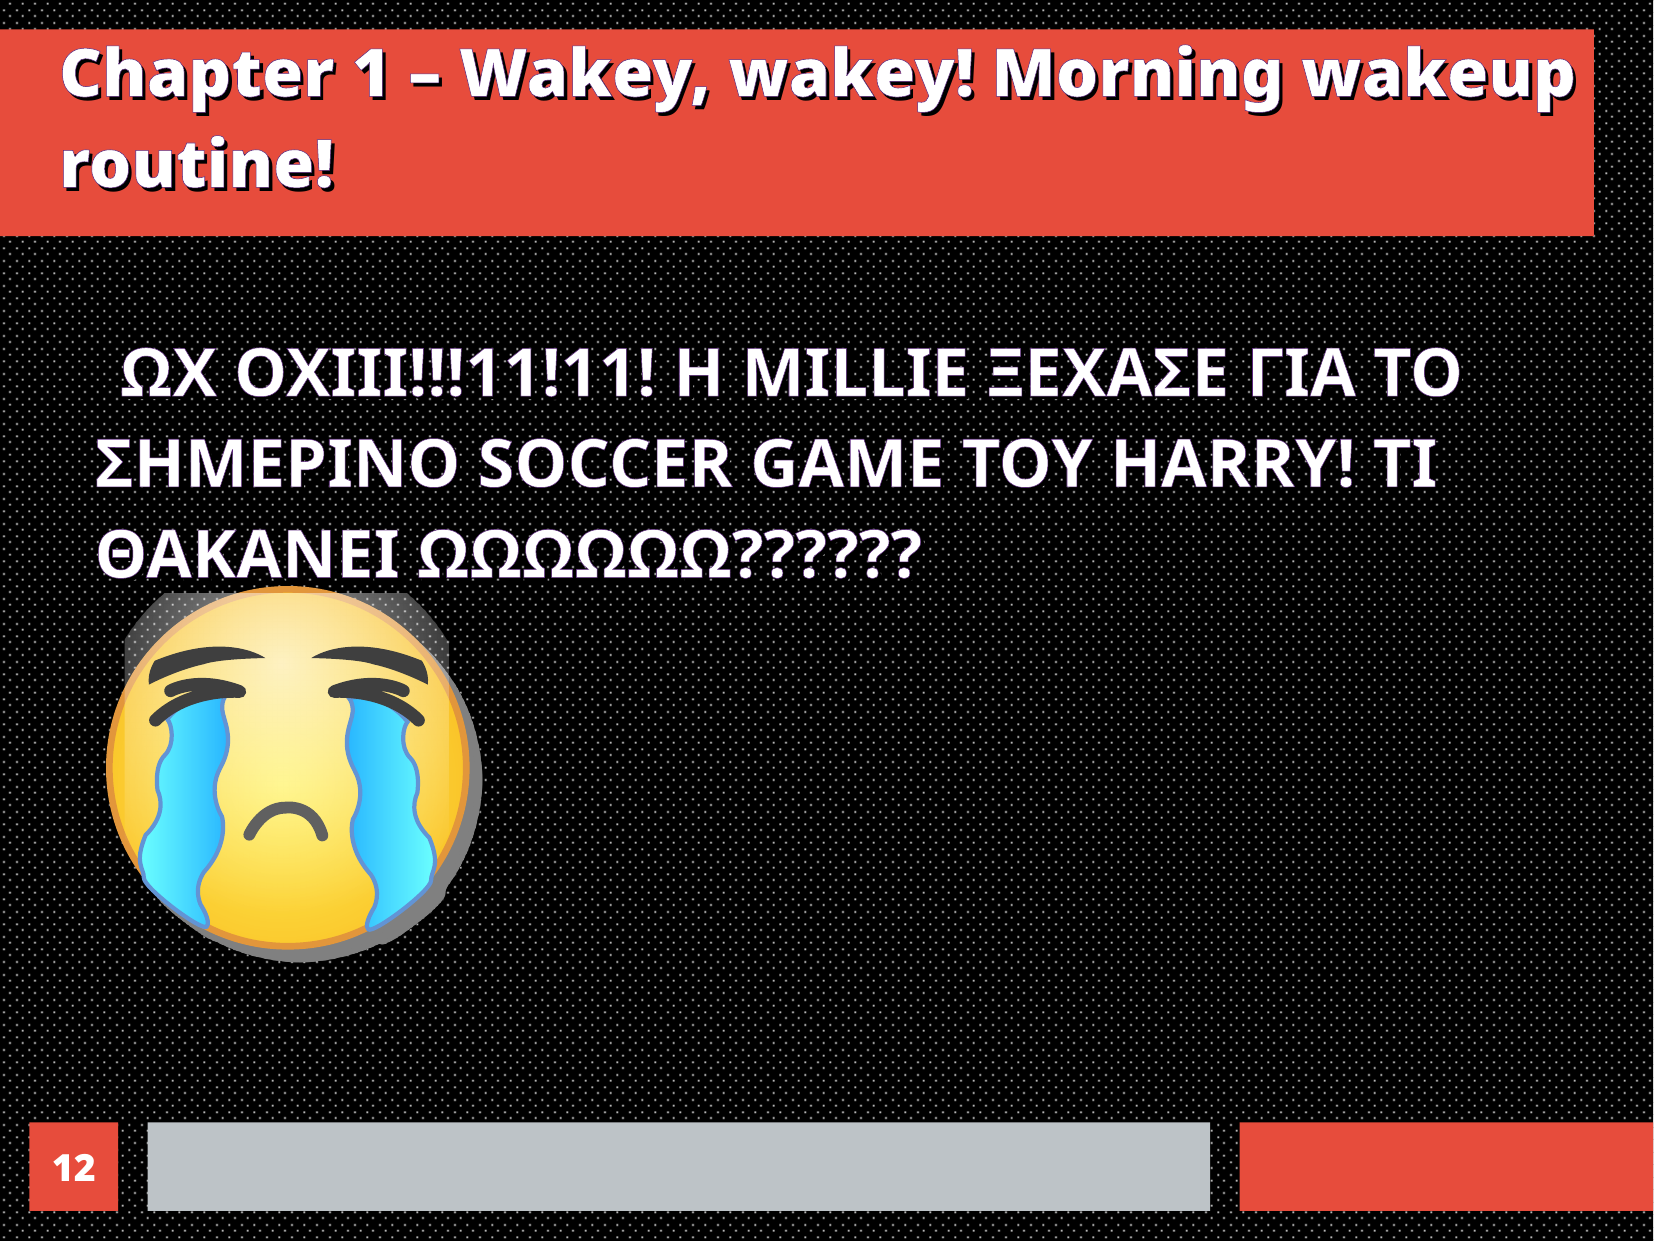

# Chapter 1 – Wakey, wakey! Morning wakeup routine!
ΩΧ ΟΧΙΙΙ!!!11!11! Η MILLIE ΞΕΧΑΣΕ ΓΙΑ ΤΟ ΣΗΜΕΡΙΝΟ SOCCER GAME ΤΟΥ HARRY! ΤΙ ΘΑΚΑΝΕΙ ΩΩΩΩΩΩ??????
12